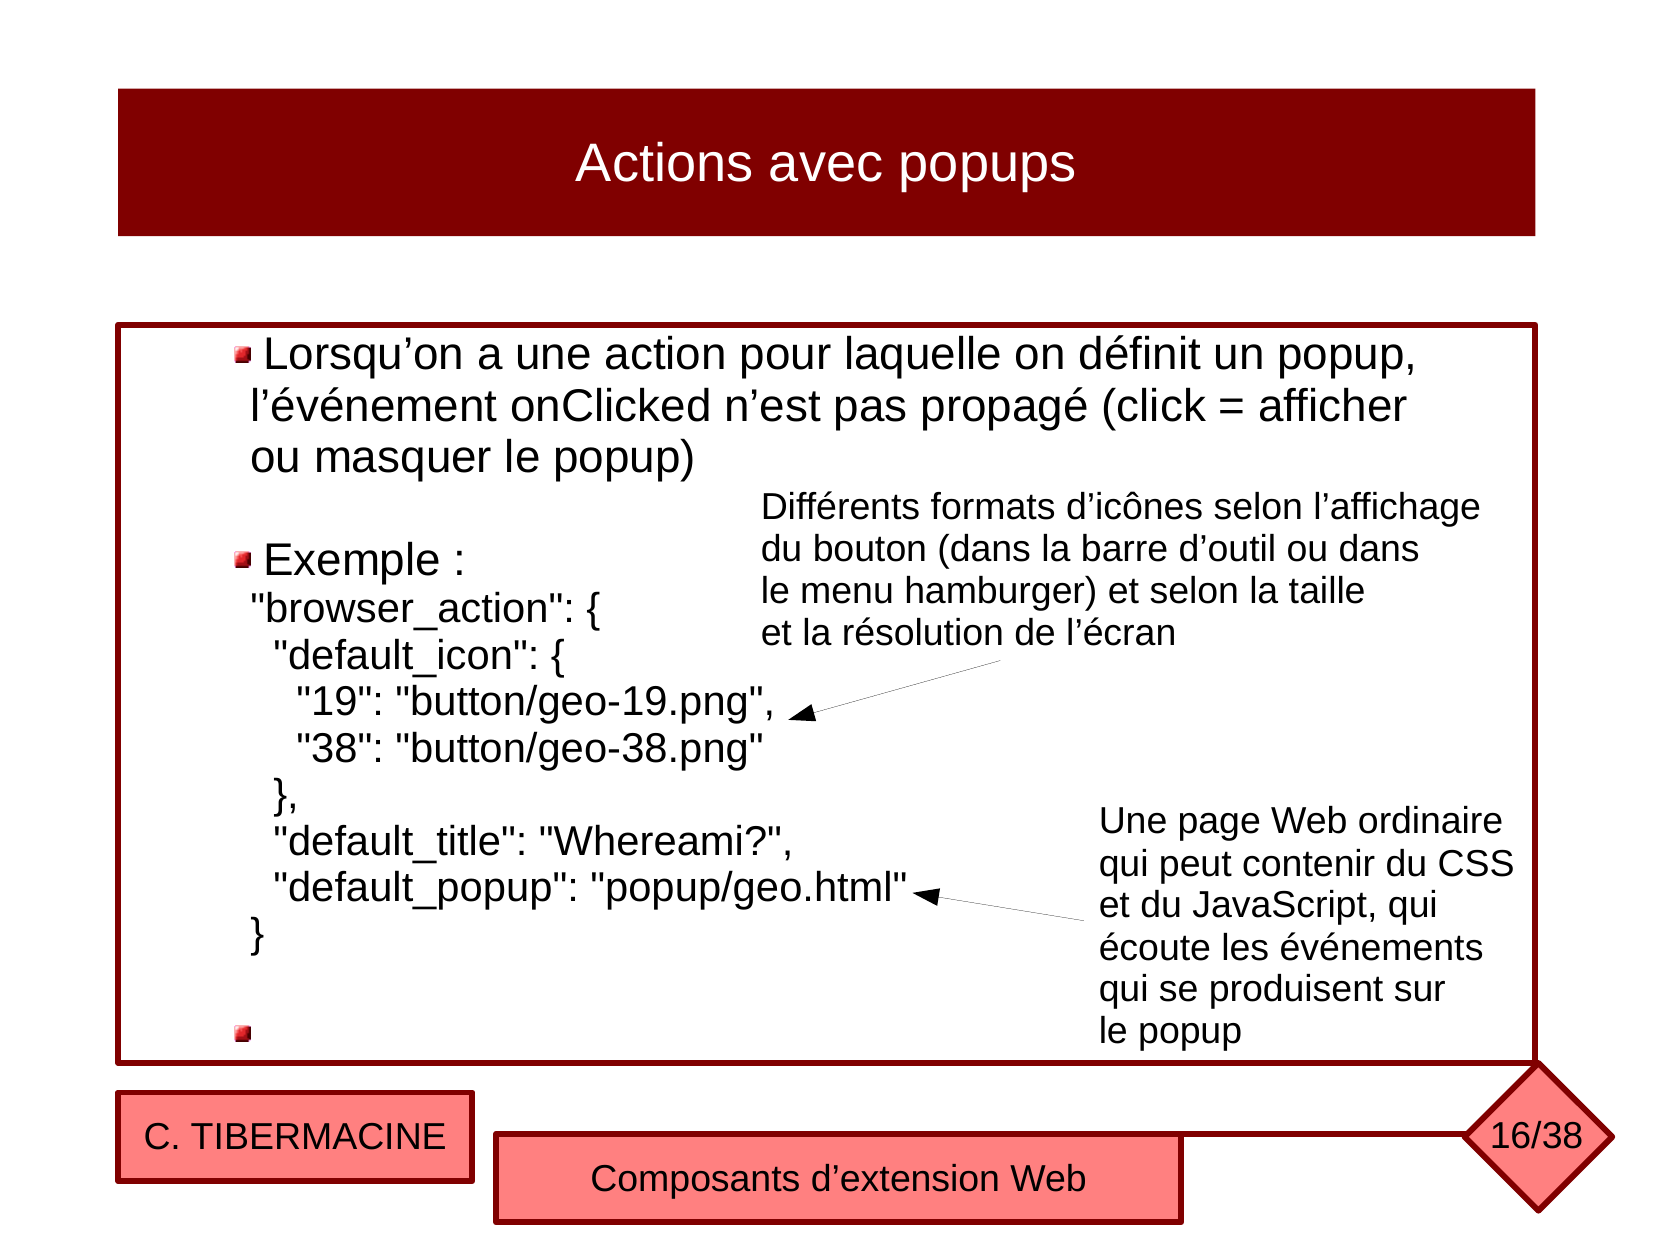

Actions avec popups
 Lorsqu’on a une action pour laquelle on définit un popup,
l’événement onClicked n’est pas propagé (click = afficher
ou masquer le popup)
 Exemple :
"browser_action": {
 "default_icon": {
 "19": "button/geo-19.png",
 "38": "button/geo-38.png"
 },
 "default_title": "Whereami?",
 "default_popup": "popup/geo.html"
}
Différents formats d’icônes selon l’affichage
du bouton (dans la barre d’outil ou dans
le menu hamburger) et selon la taille
et la résolution de l’écran
Une page Web ordinaire
qui peut contenir du CSS
et du JavaScript, qui
écoute les événements
qui se produisent sur
le popup
C. TIBERMACINE
Composants d’extension Web